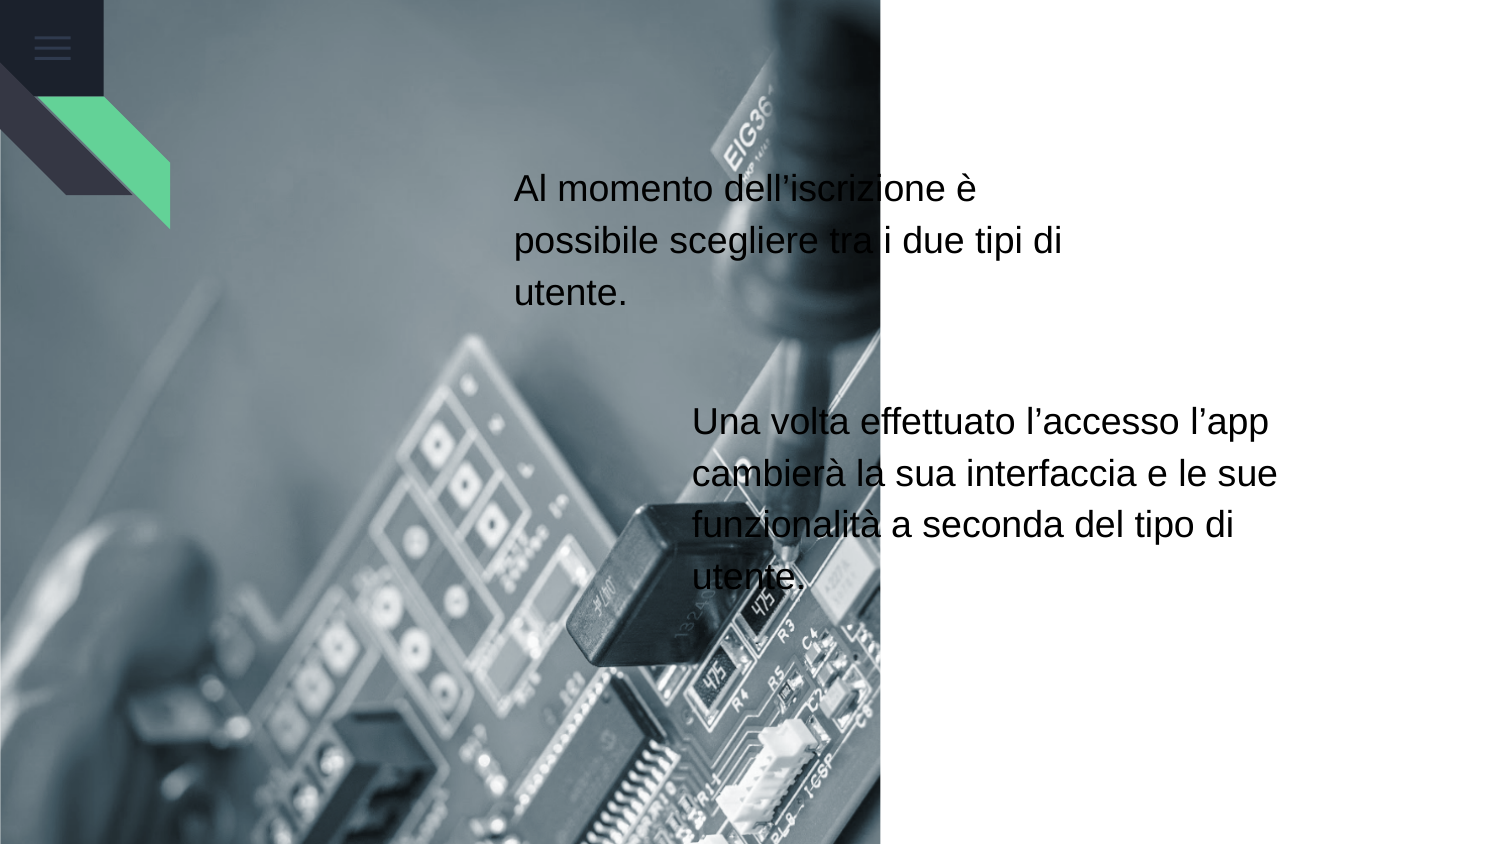

Al momento dell’iscrizione è possibile scegliere tra i due tipi di utente.
# Una volta effettuato l’accesso l’app cambierà la sua interfaccia e le sue funzionalità a seconda del tipo di utente.